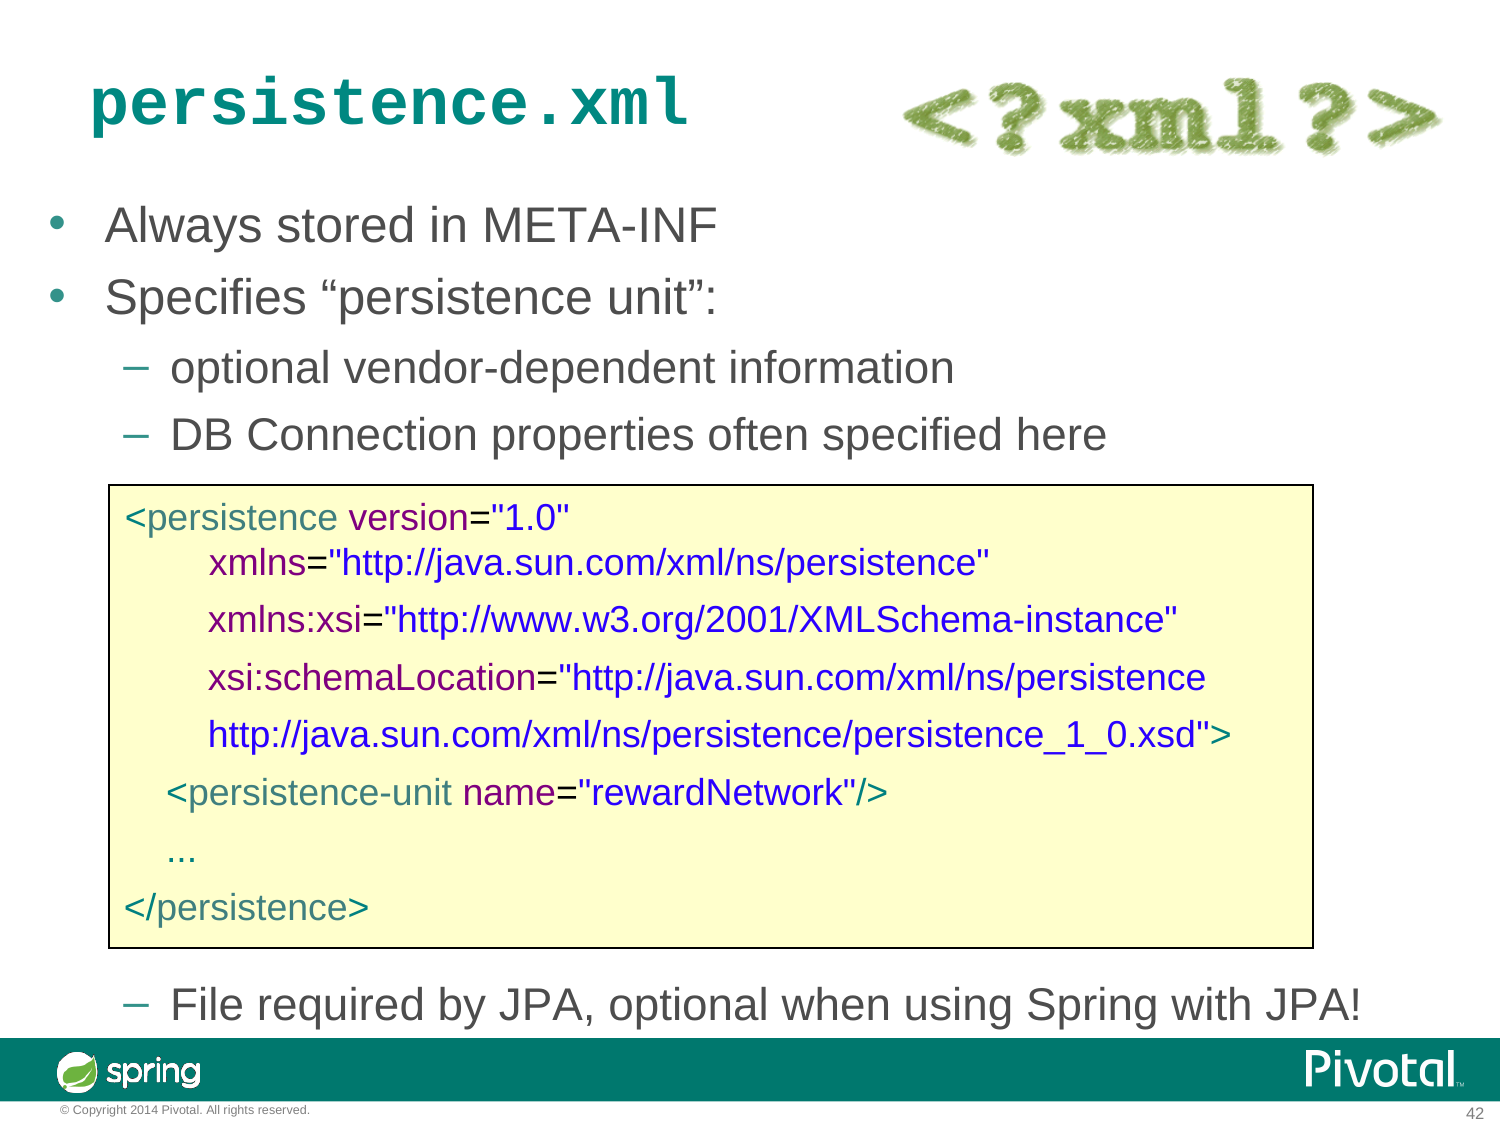

# persistence.xml
Always stored in META-INF
Specifies “persistence unit”:
optional vendor-dependent information
DB Connection properties often specified here
File required by JPA, optional when using Spring with JPA!
<persistence version="1.0"
 xmlns="http://java.sun.com/xml/ns/persistence"
 xmlns:xsi="http://www.w3.org/2001/XMLSchema-instance"
 xsi:schemaLocation="http://java.sun.com/xml/ns/persistence
 http://java.sun.com/xml/ns/persistence/persistence_1_0.xsd">
 <persistence-unit name="rewardNetwork"/>
 ...
</persistence>